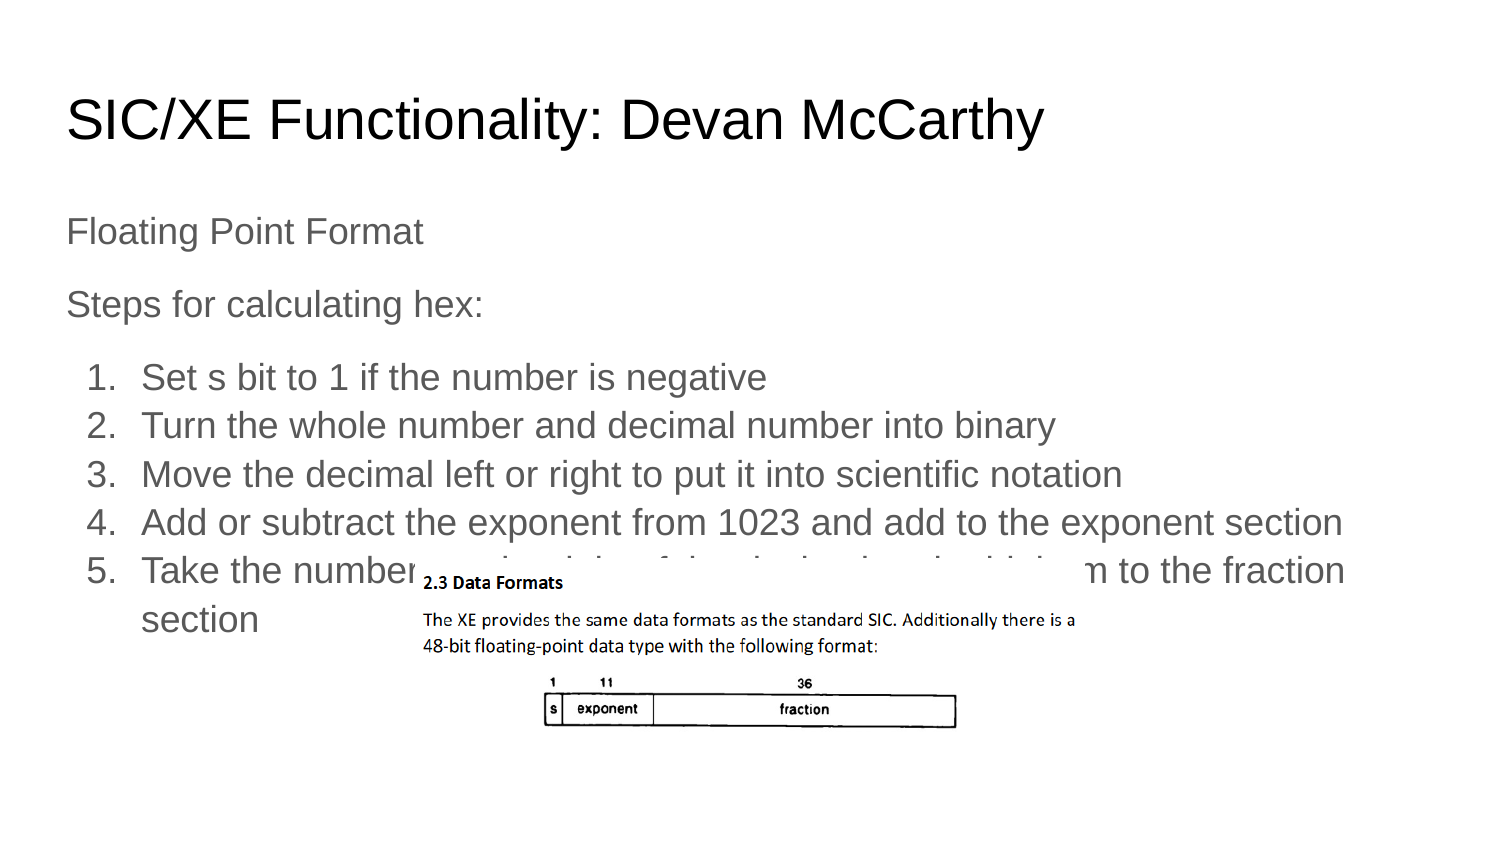

# SIC/XE Functionality: Devan McCarthy
Floating Point Format
Steps for calculating hex:
Set s bit to 1 if the number is negative
Turn the whole number and decimal number into binary
Move the decimal left or right to put it into scientific notation
Add or subtract the exponent from 1023 and add to the exponent section
Take the numbers to the right of the decimal and add them to the fraction section